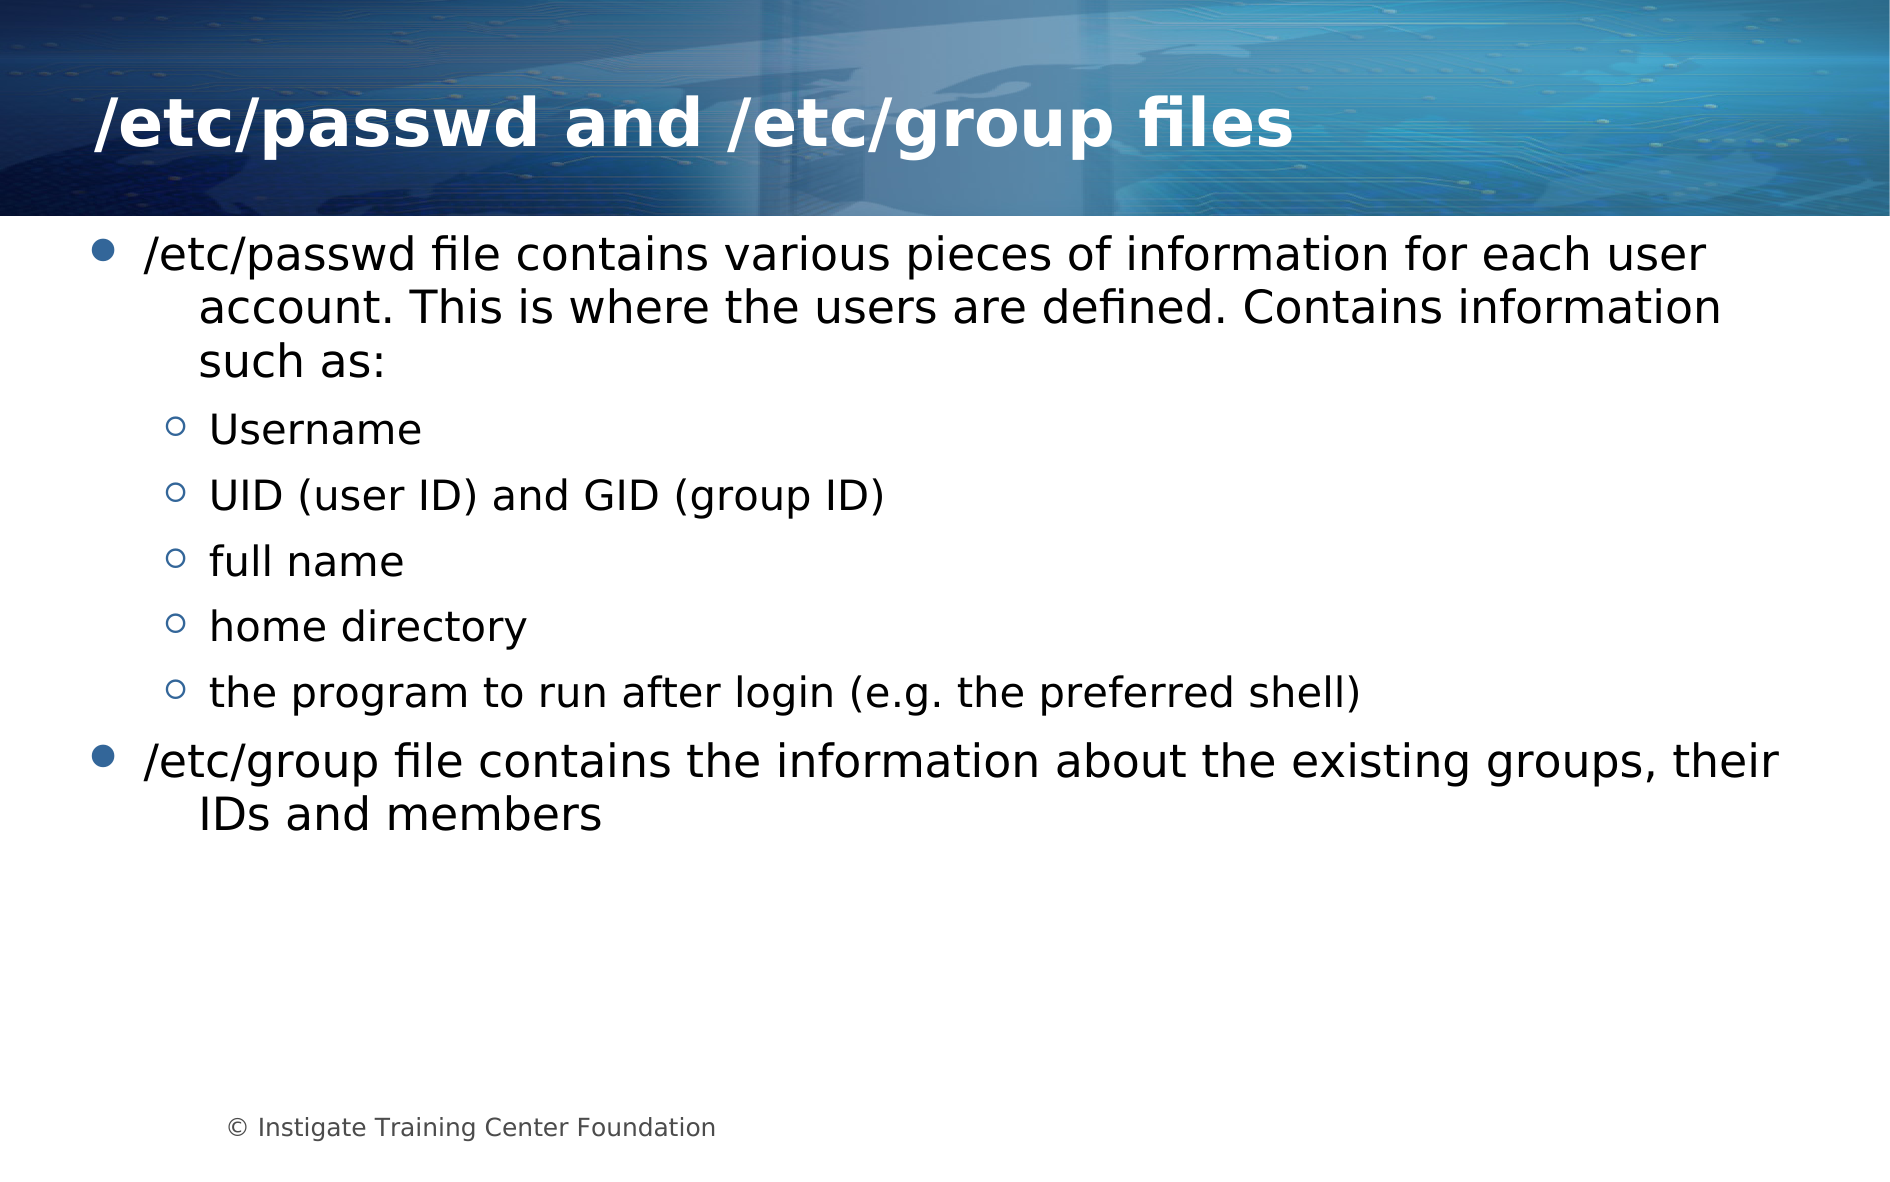

# /etc/passwd and /etc/group files
/etc/passwd file contains various pieces of information for each user account. This is where the users are defined. Contains information such as:
Username
UID (user ID) and GID (group ID)
full name
home directory
the program to run after login (e.g. the preferred shell)
/etc/group file contains the information about the existing groups, their IDs and members